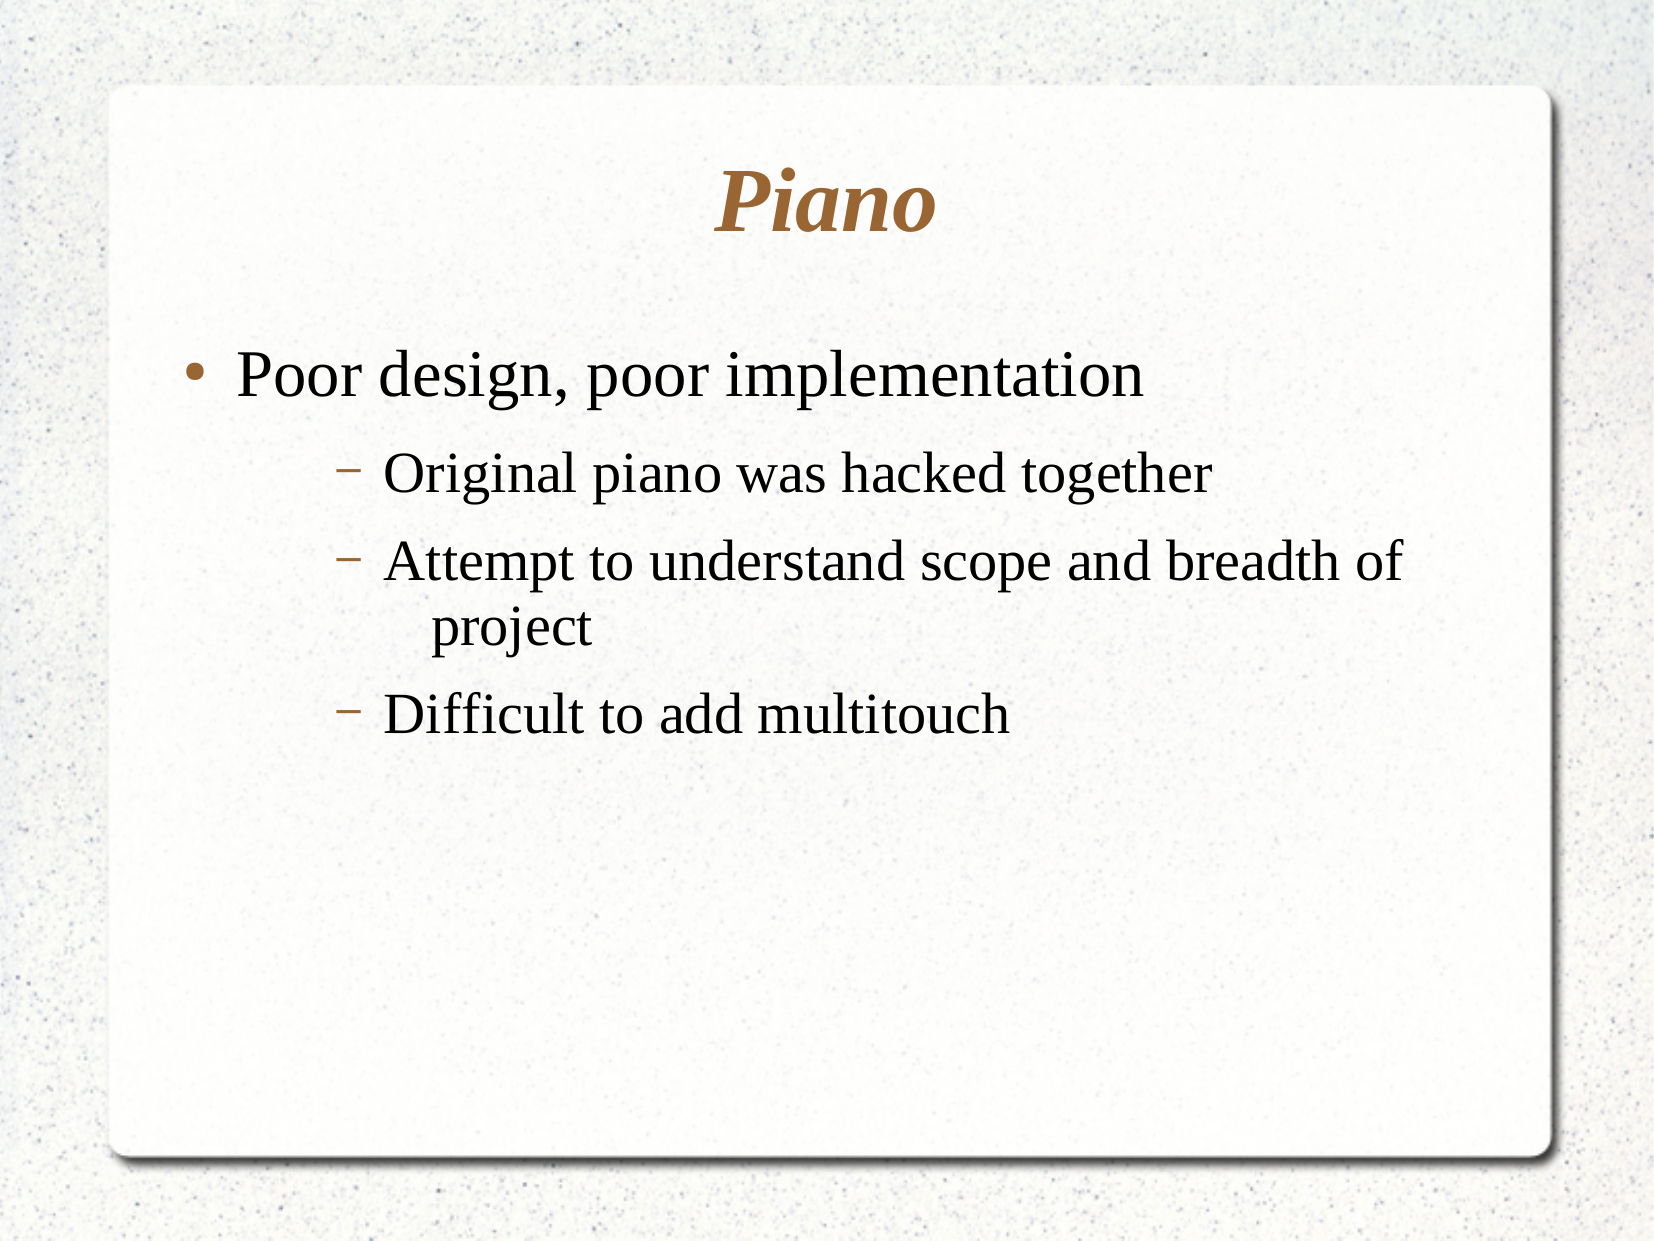

# Piano
Poor design, poor implementation
Original piano was hacked together
Attempt to understand scope and breadth of project
Difficult to add multitouch